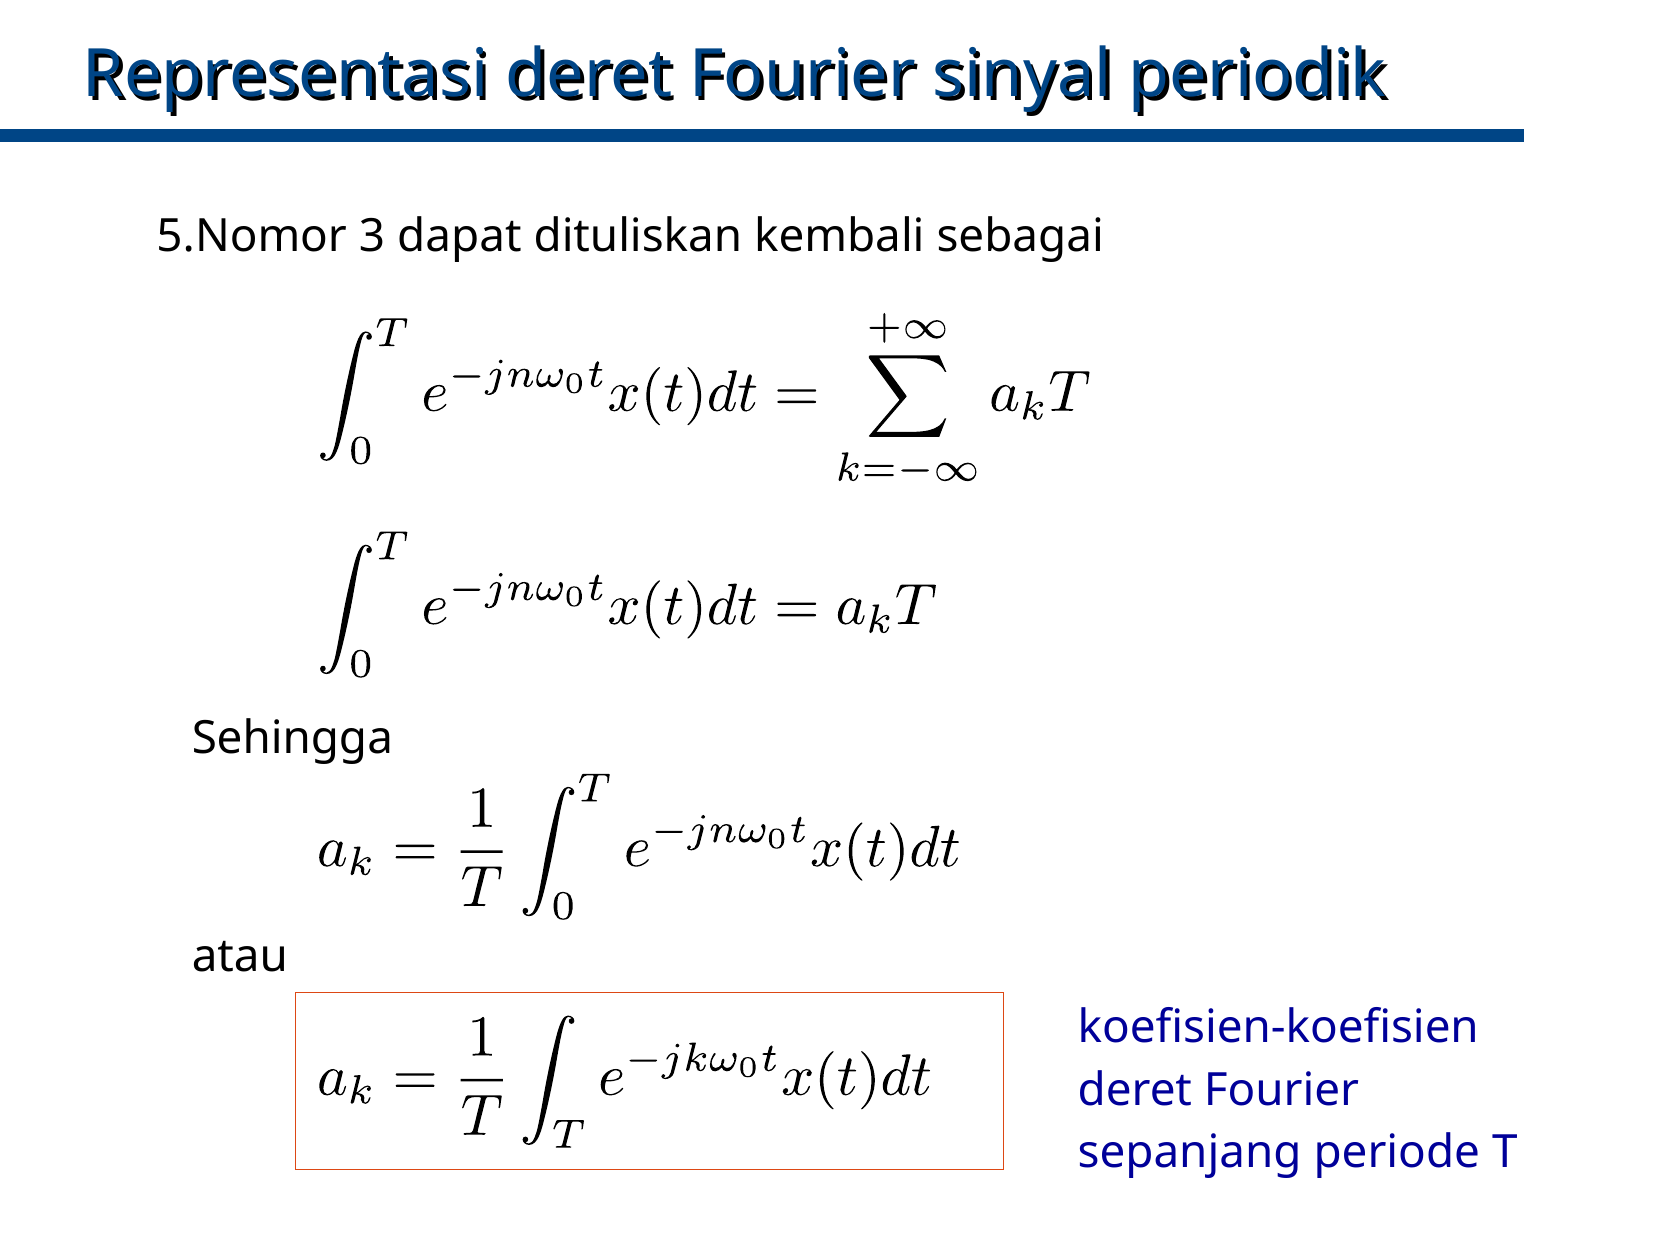

Representasi deret Fourier sinyal periodik
Nomor 3 dapat dituliskan kembali sebagai
Sehingga
atau
koefisien-koefisien deret Fourier sepanjang periode T